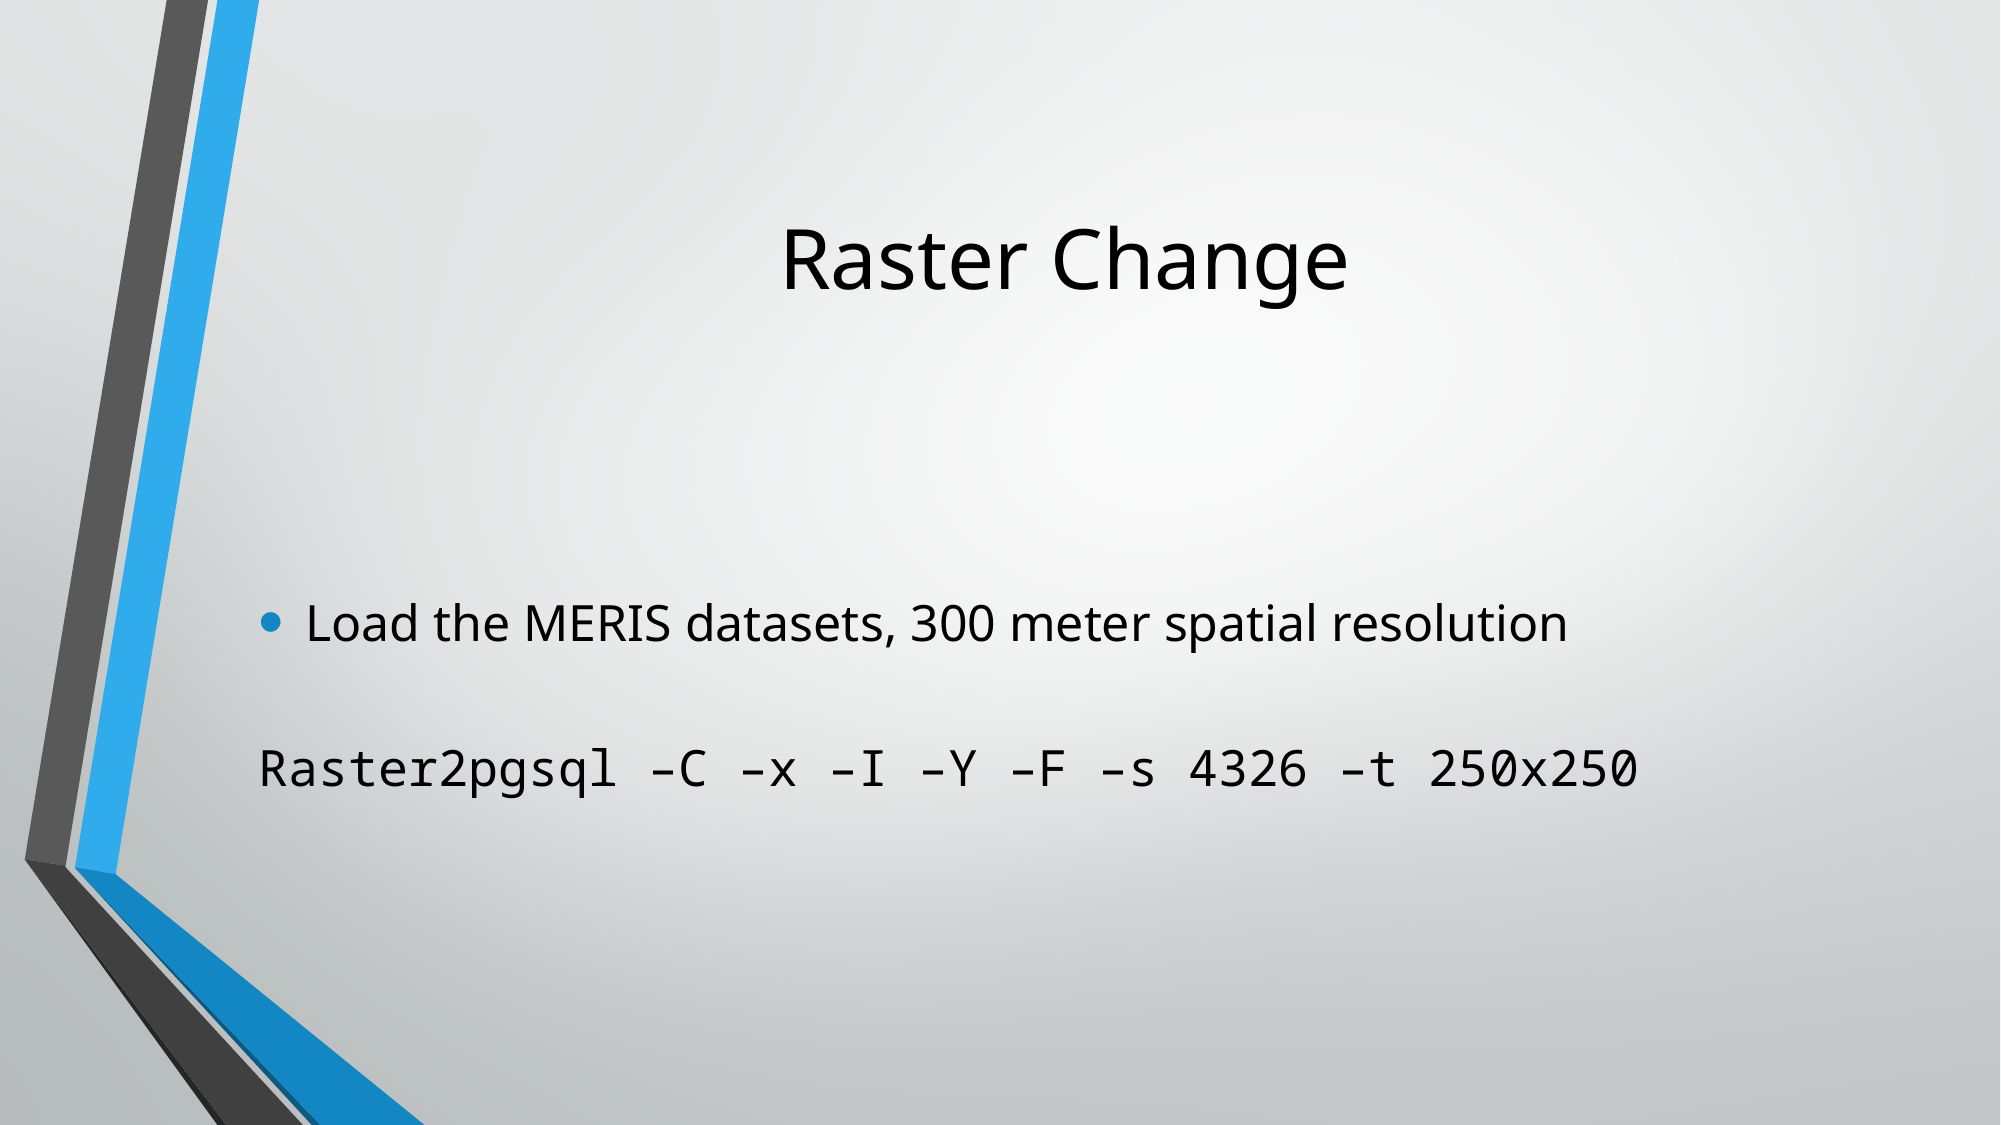

# Raster Change
Load the MERIS datasets, 300 meter spatial resolution
Raster2pgsql –C –x –I –Y –F –s 4326 –t 250x250